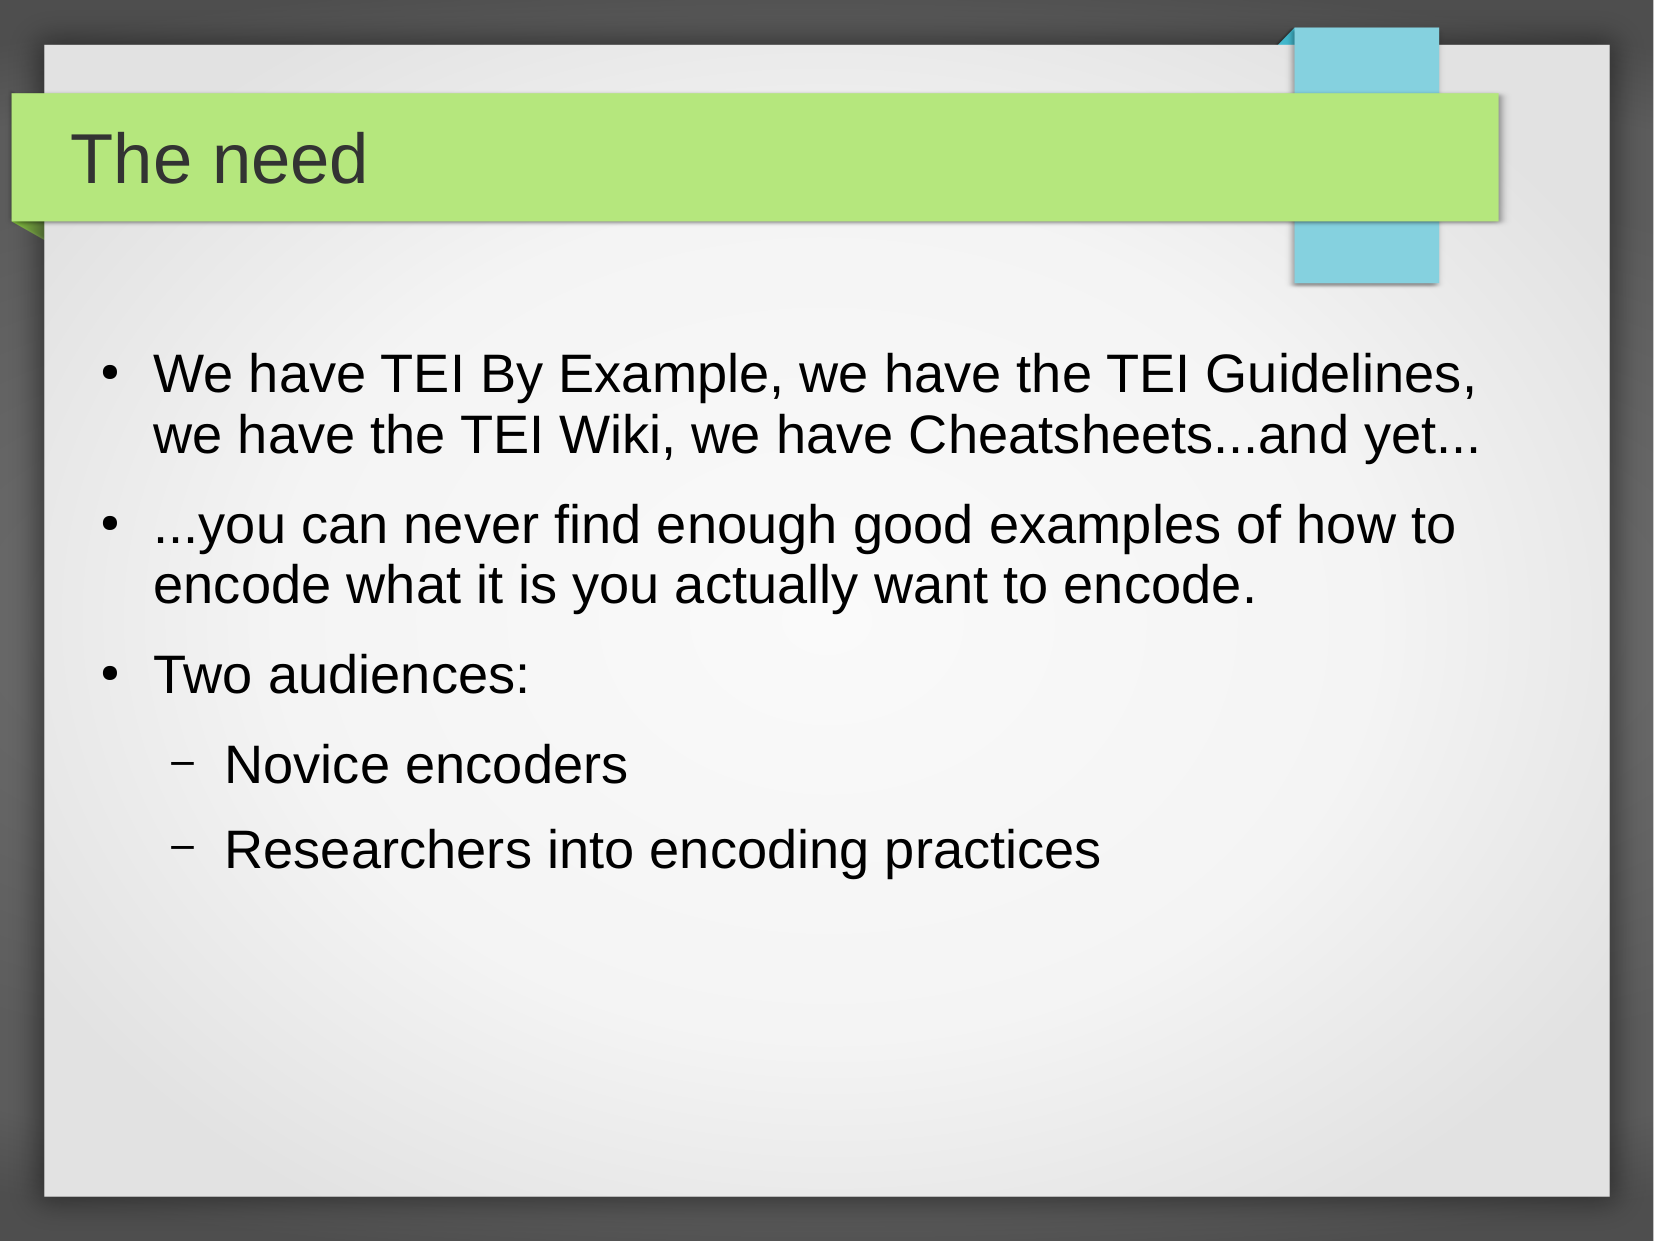

# The need
We have TEI By Example, we have the TEI Guidelines, we have the TEI Wiki, we have Cheatsheets...and yet...
...you can never find enough good examples of how to encode what it is you actually want to encode.
Two audiences:
Novice encoders
Researchers into encoding practices